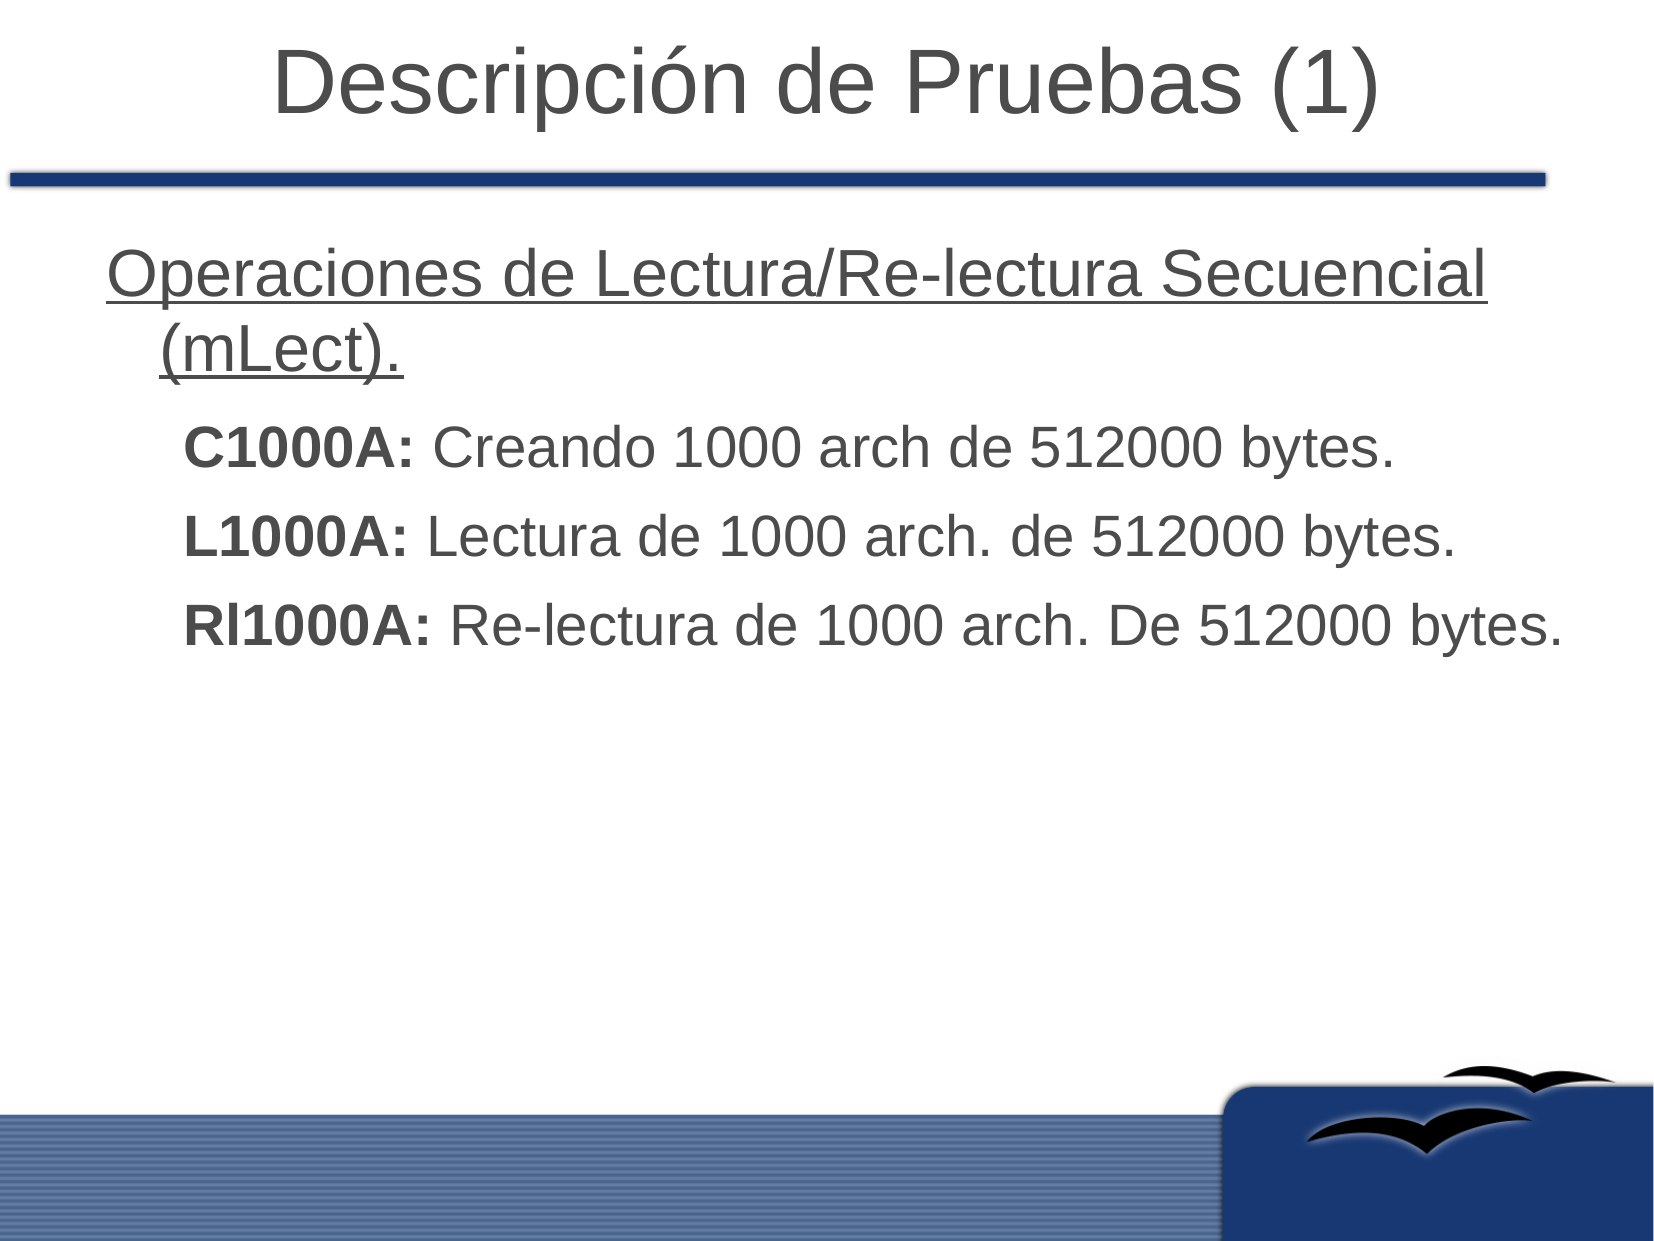

# Descripción de Pruebas (1)
Operaciones de Lectura/Re-lectura Secuencial (mLect).
C1000A: Creando 1000 arch de 512000 bytes.
L1000A: Lectura de 1000 arch. de 512000 bytes.
Rl1000A: Re-lectura de 1000 arch. De 512000 bytes.